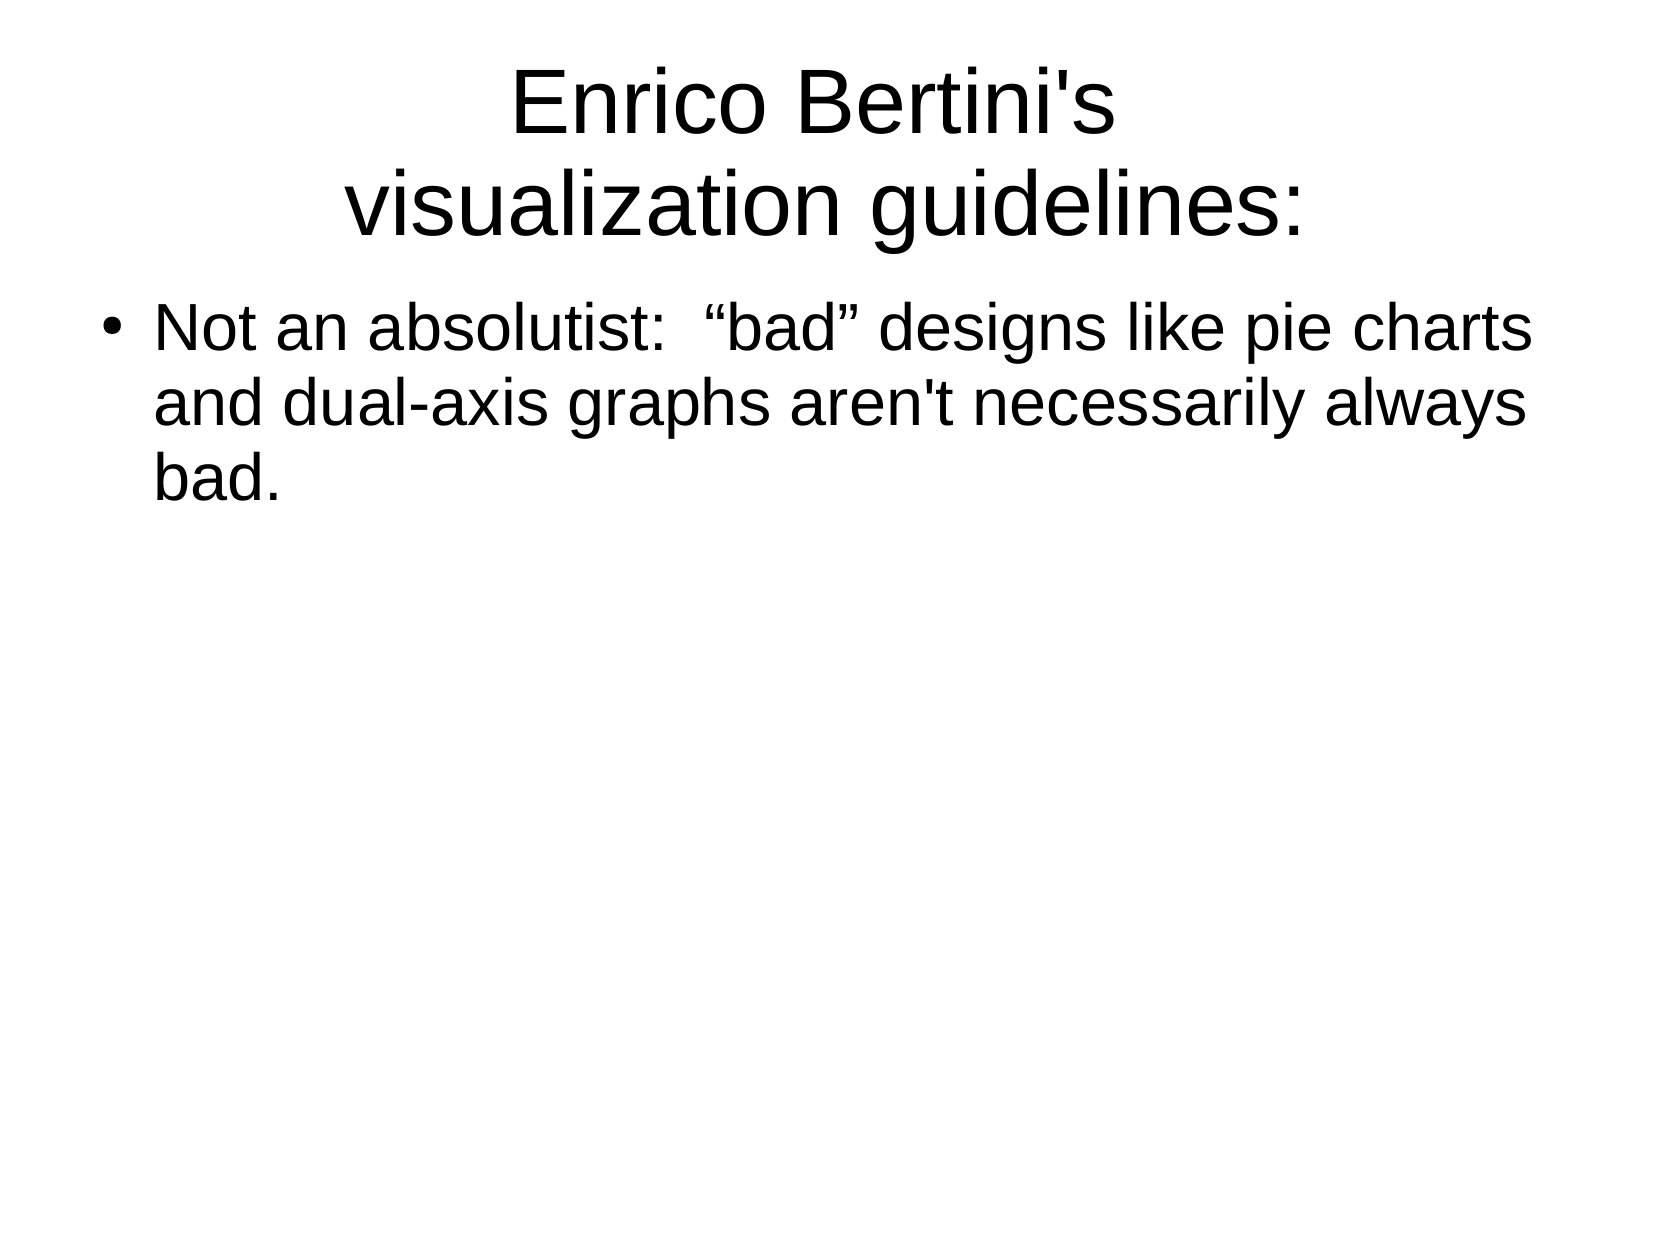

# Enrico Bertini's visualization guidelines:
Not an absolutist: “bad” designs like pie charts and dual-axis graphs aren't necessarily always bad.